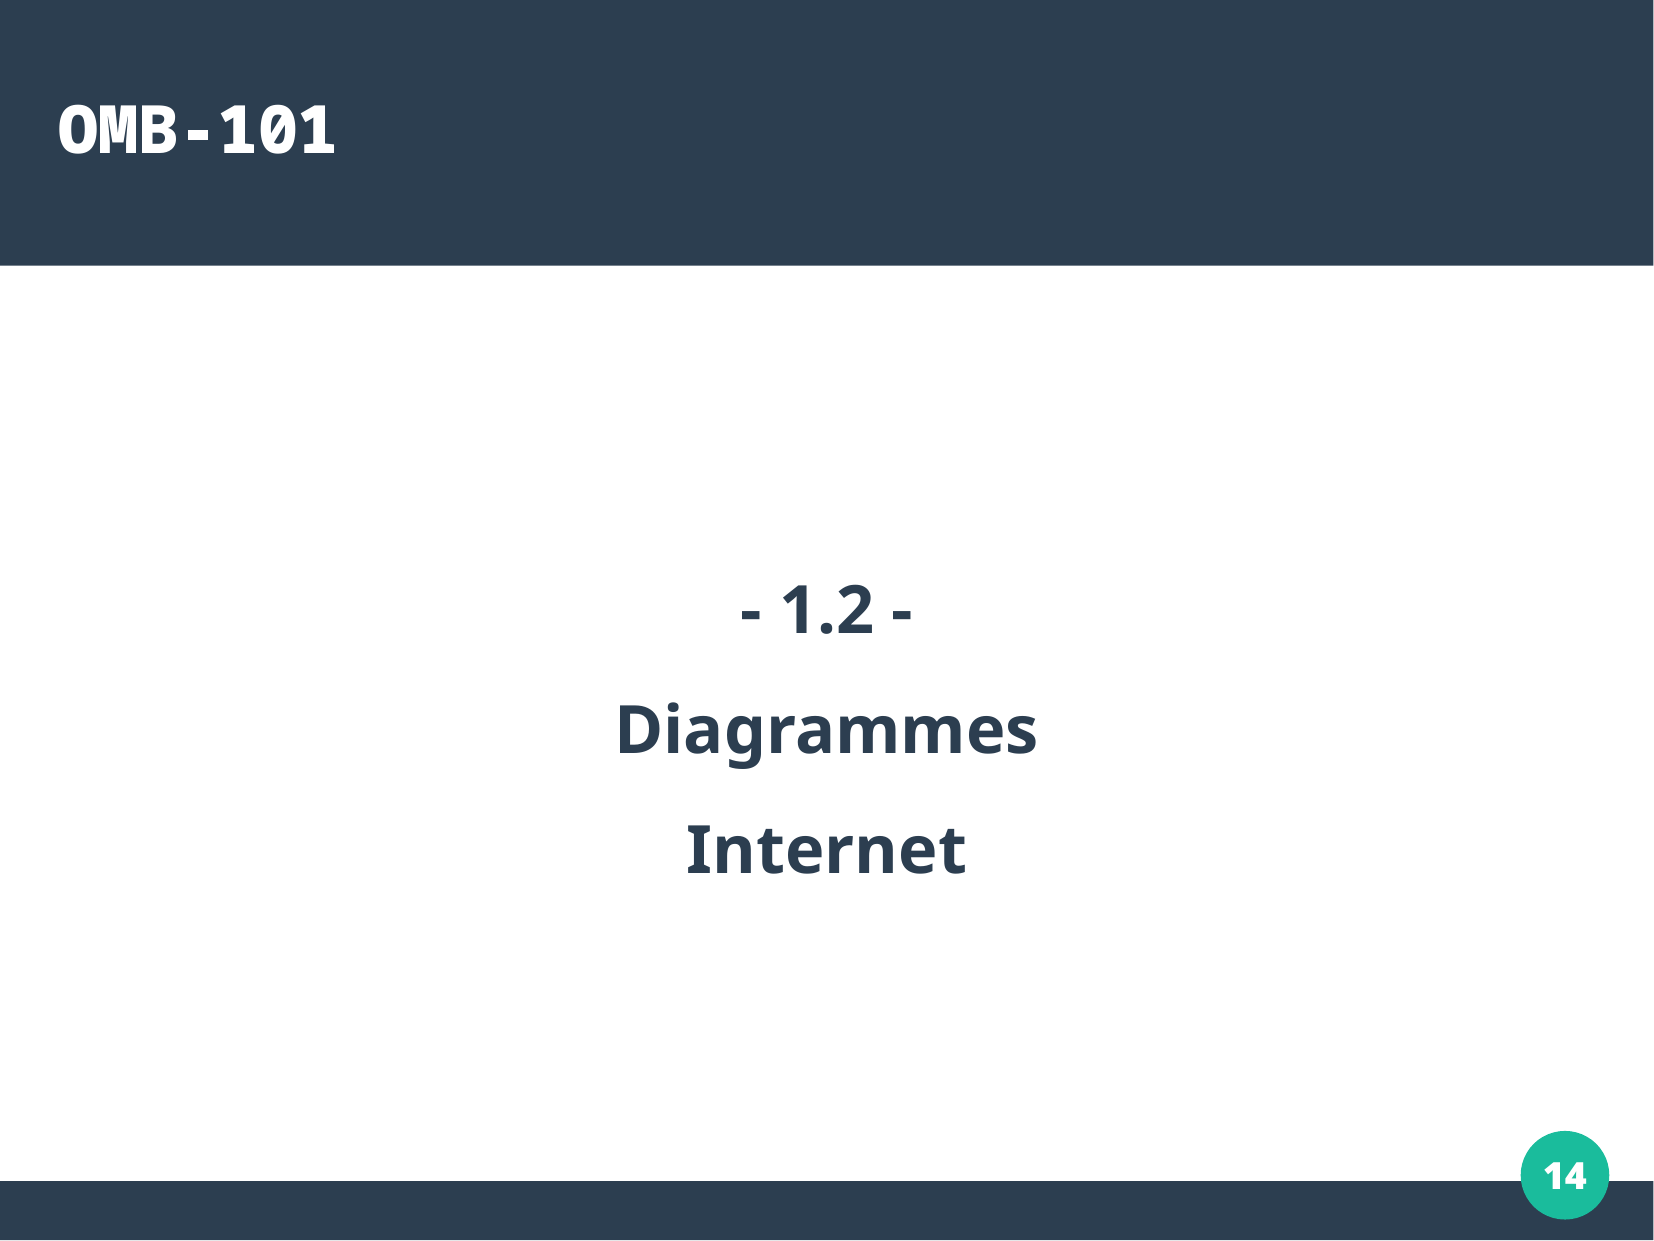

# OMB-101
- 1.2 -
Diagrammes
Internet
14